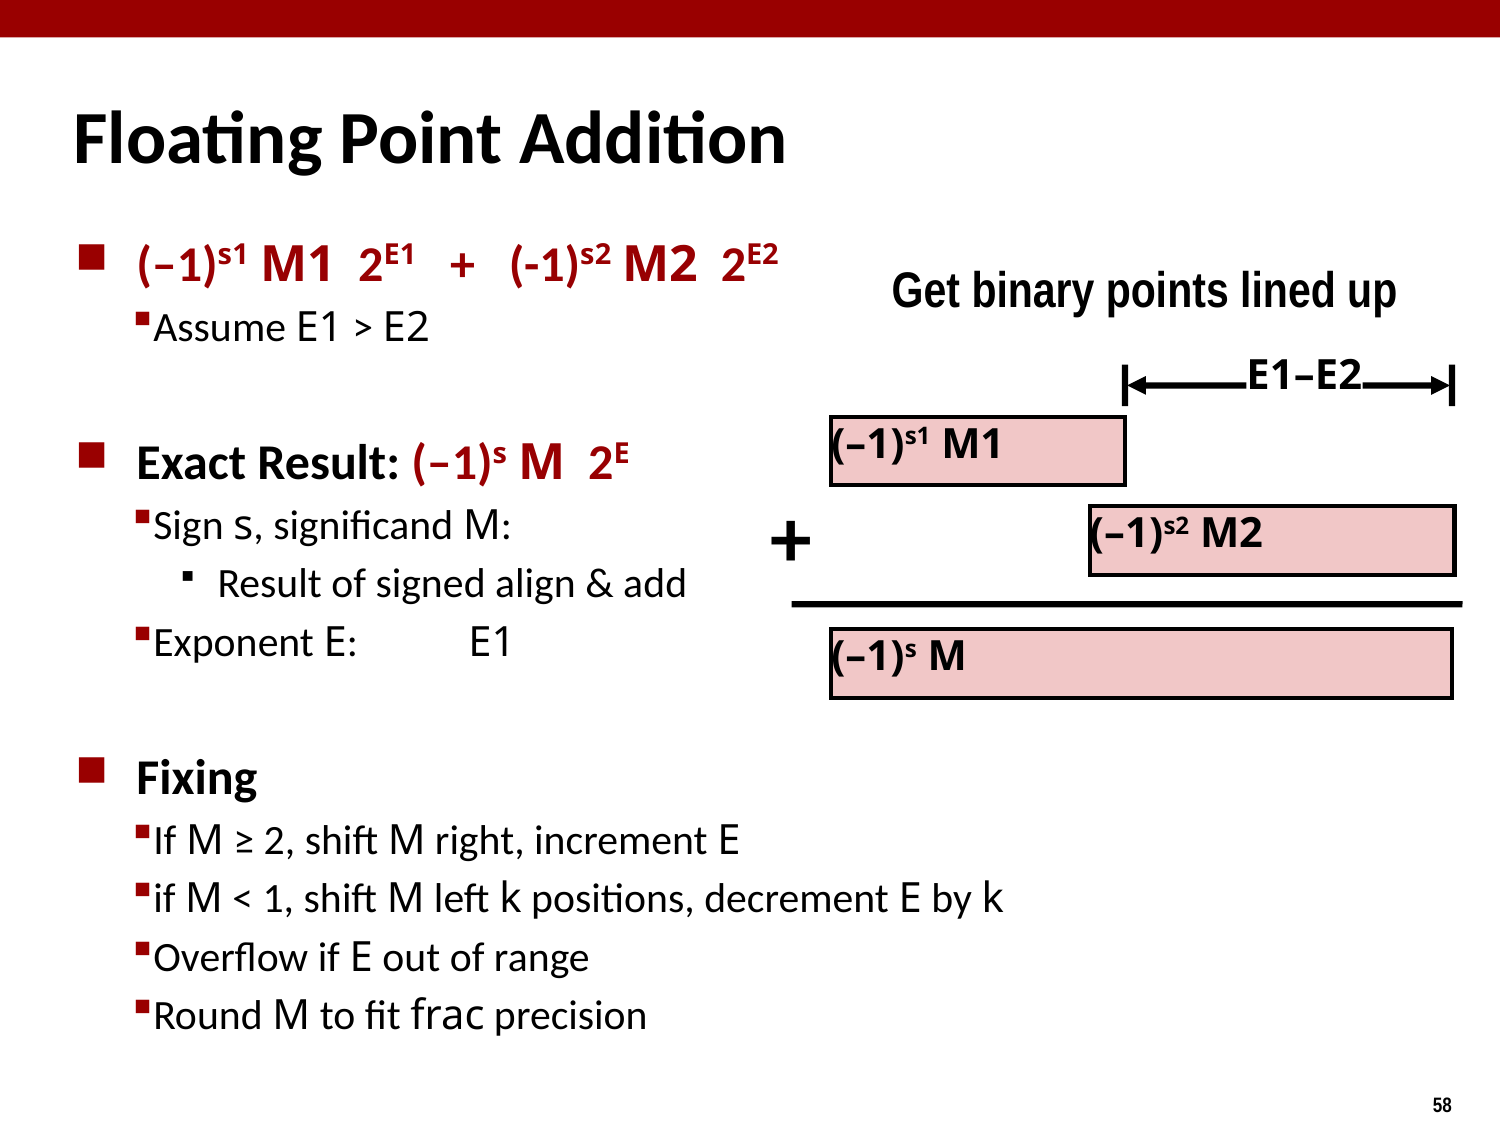

# Floating Point Addition
(–1)s1 M1 2E1 + (-1)s2 M2 2E2
Assume E1 > E2
Exact Result: (–1)s M 2E
Sign s, significand M:
Result of signed align & add
Exponent E: 	E1
Fixing
If M ≥ 2, shift M right, increment E
if M < 1, shift M left k positions, decrement E by k
Overflow if E out of range
Round M to fit frac precision
Get binary points lined up
E1–E2
(–1)s1 M1
+
(–1)s2 M2
(–1)s M